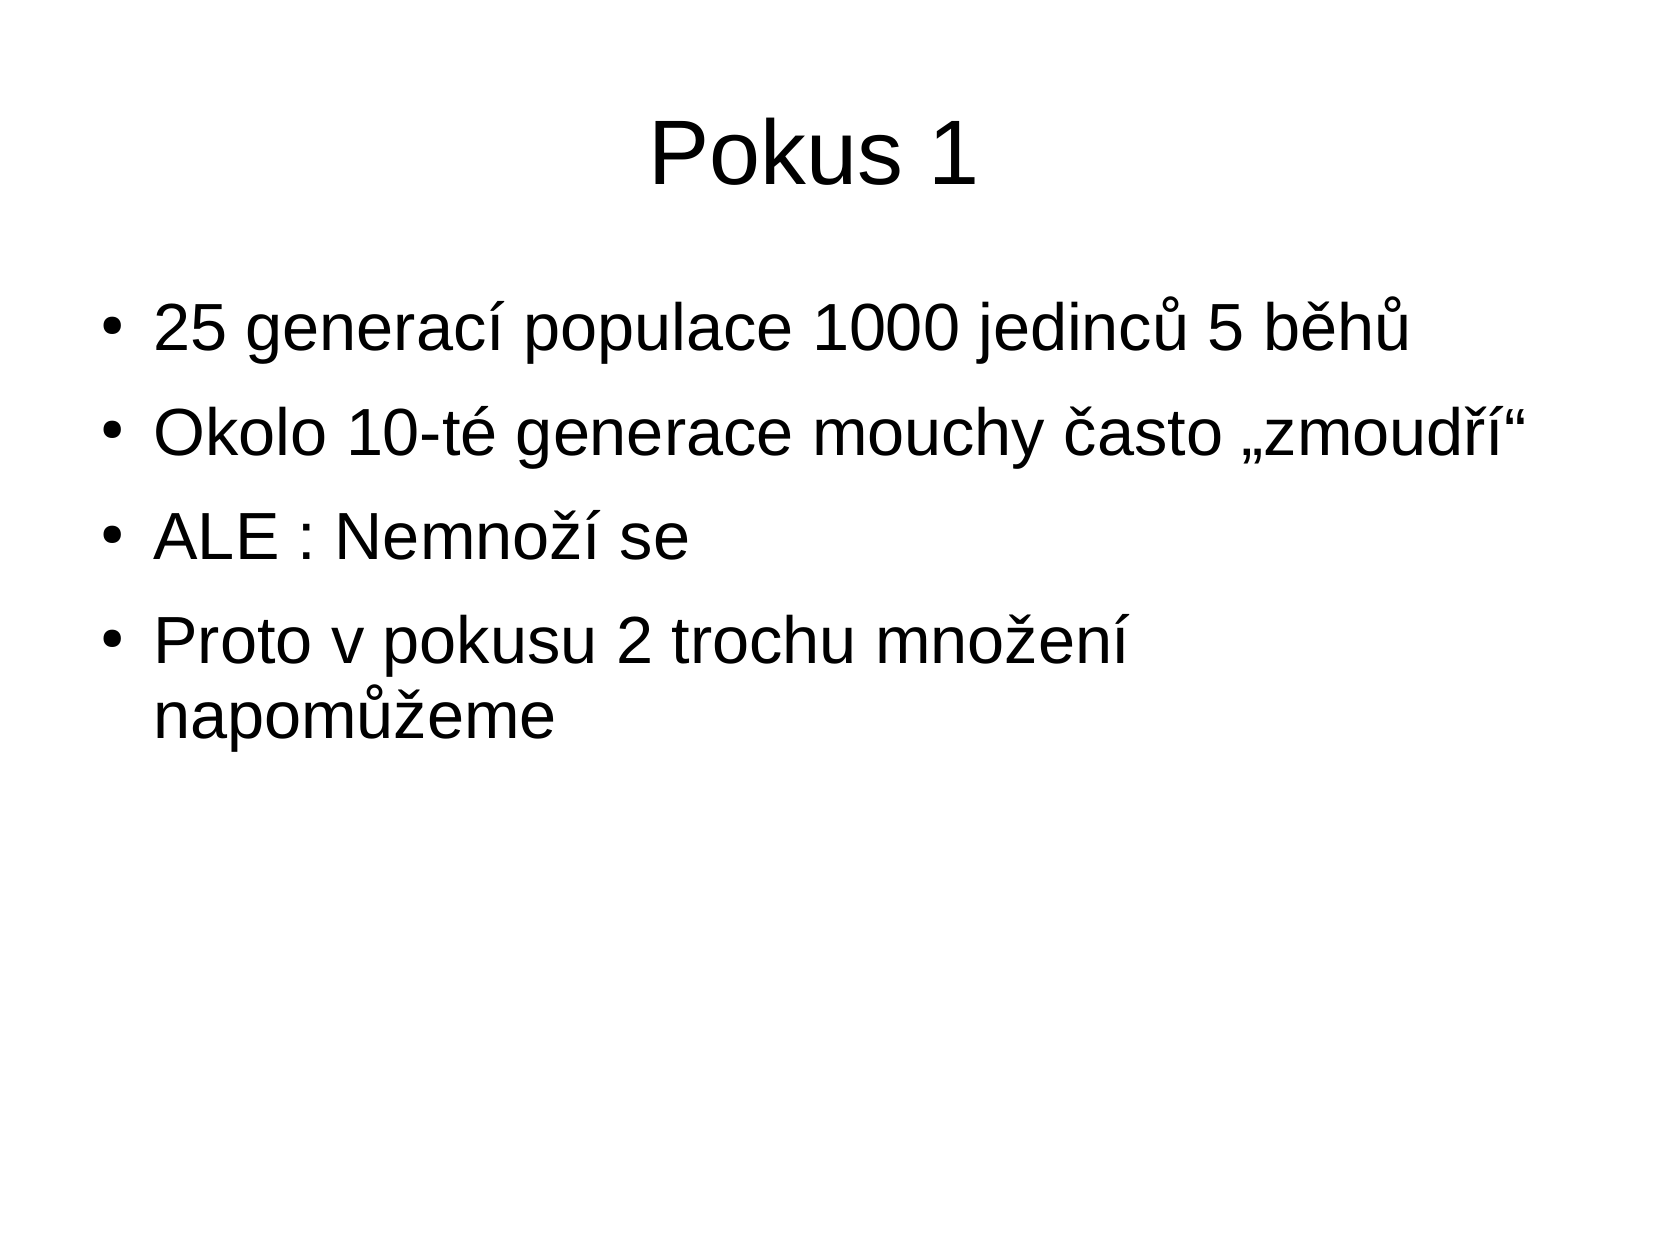

# Pokus 1
25 generací populace 1000 jedinců 5 běhů
Okolo 10-té generace mouchy často „zmoudří“
ALE : Nemnoží se
Proto v pokusu 2 trochu množení napomůžeme